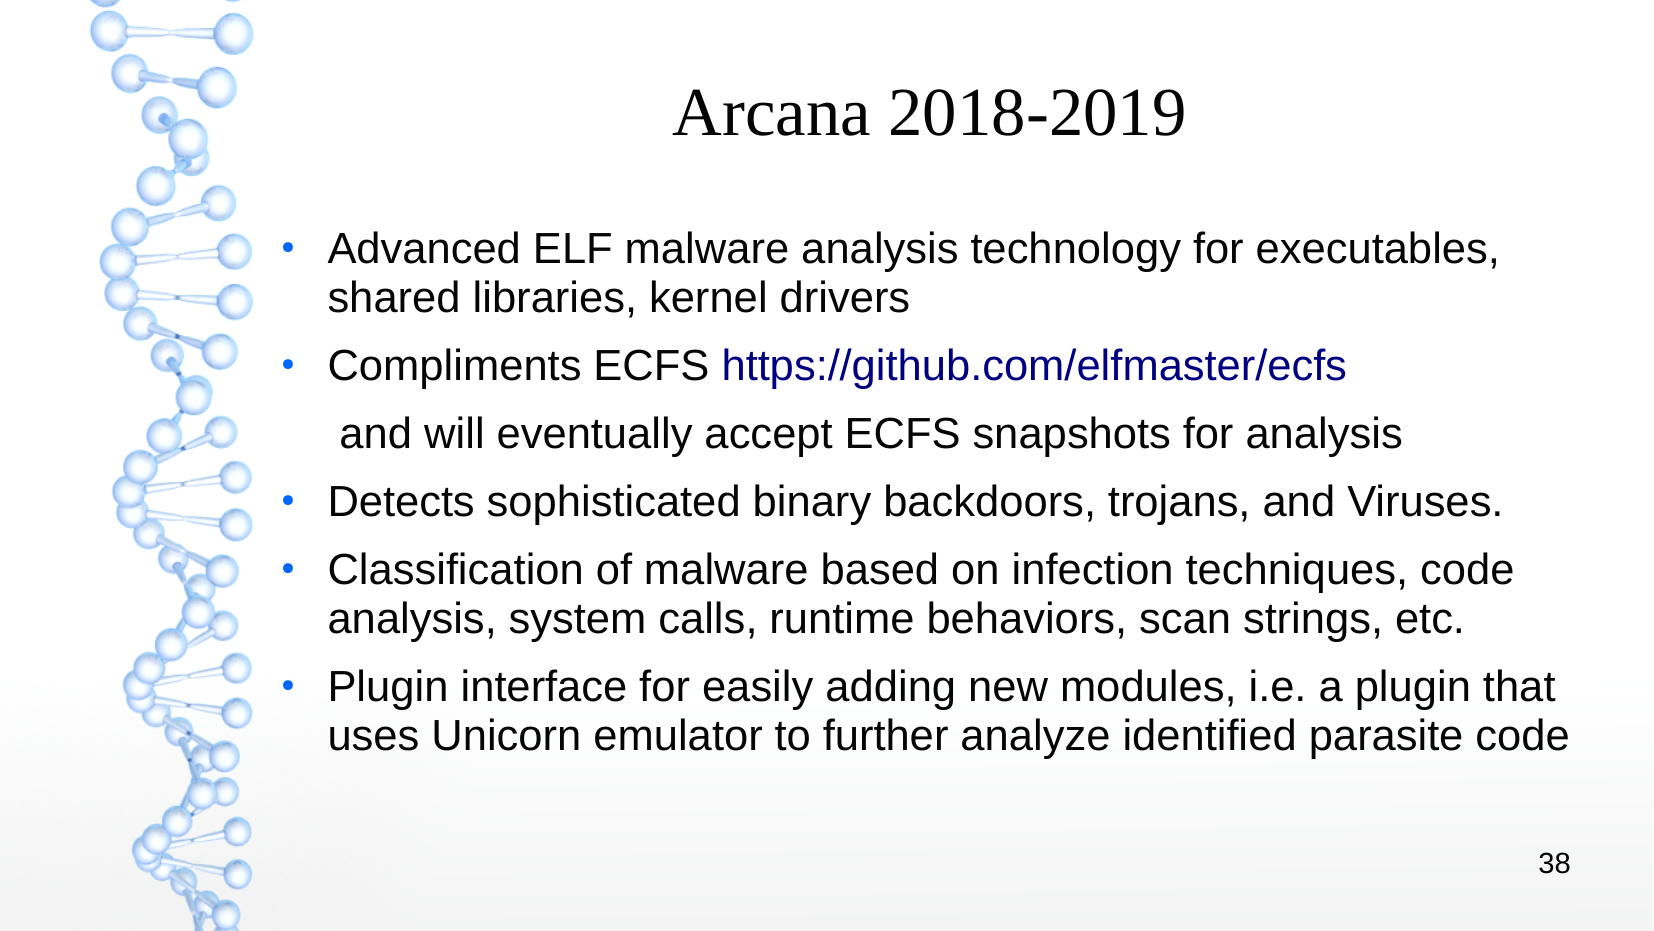

# Arcana 2018-2019
Advanced ELF malware analysis technology for executables, shared libraries, kernel drivers
Compliments ECFS https://github.com/elfmaster/ecfs
 and will eventually accept ECFS snapshots for analysis
Detects sophisticated binary backdoors, trojans, and Viruses.
Classification of malware based on infection techniques, code analysis, system calls, runtime behaviors, scan strings, etc.
Plugin interface for easily adding new modules, i.e. a plugin that uses Unicorn emulator to further analyze identified parasite code
38